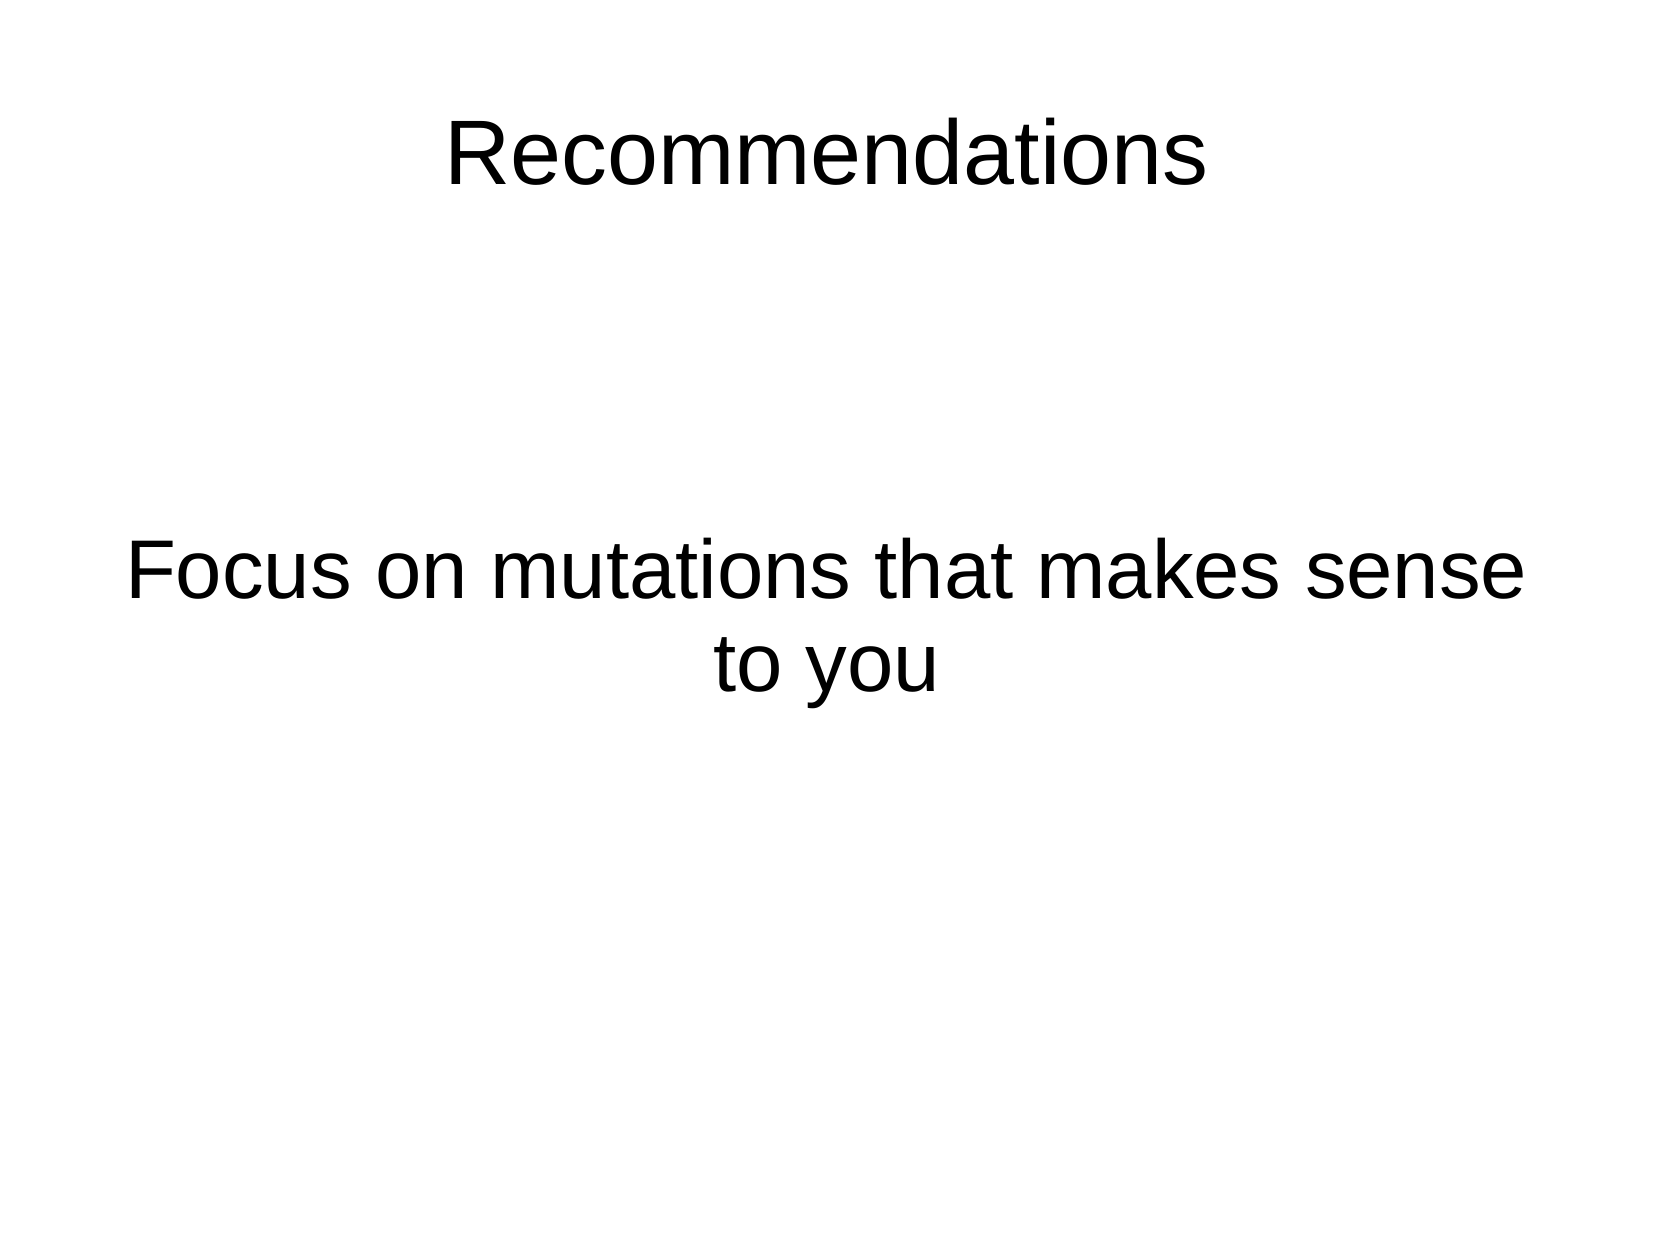

# Recommendations
Focus on mutations that makes sense to you